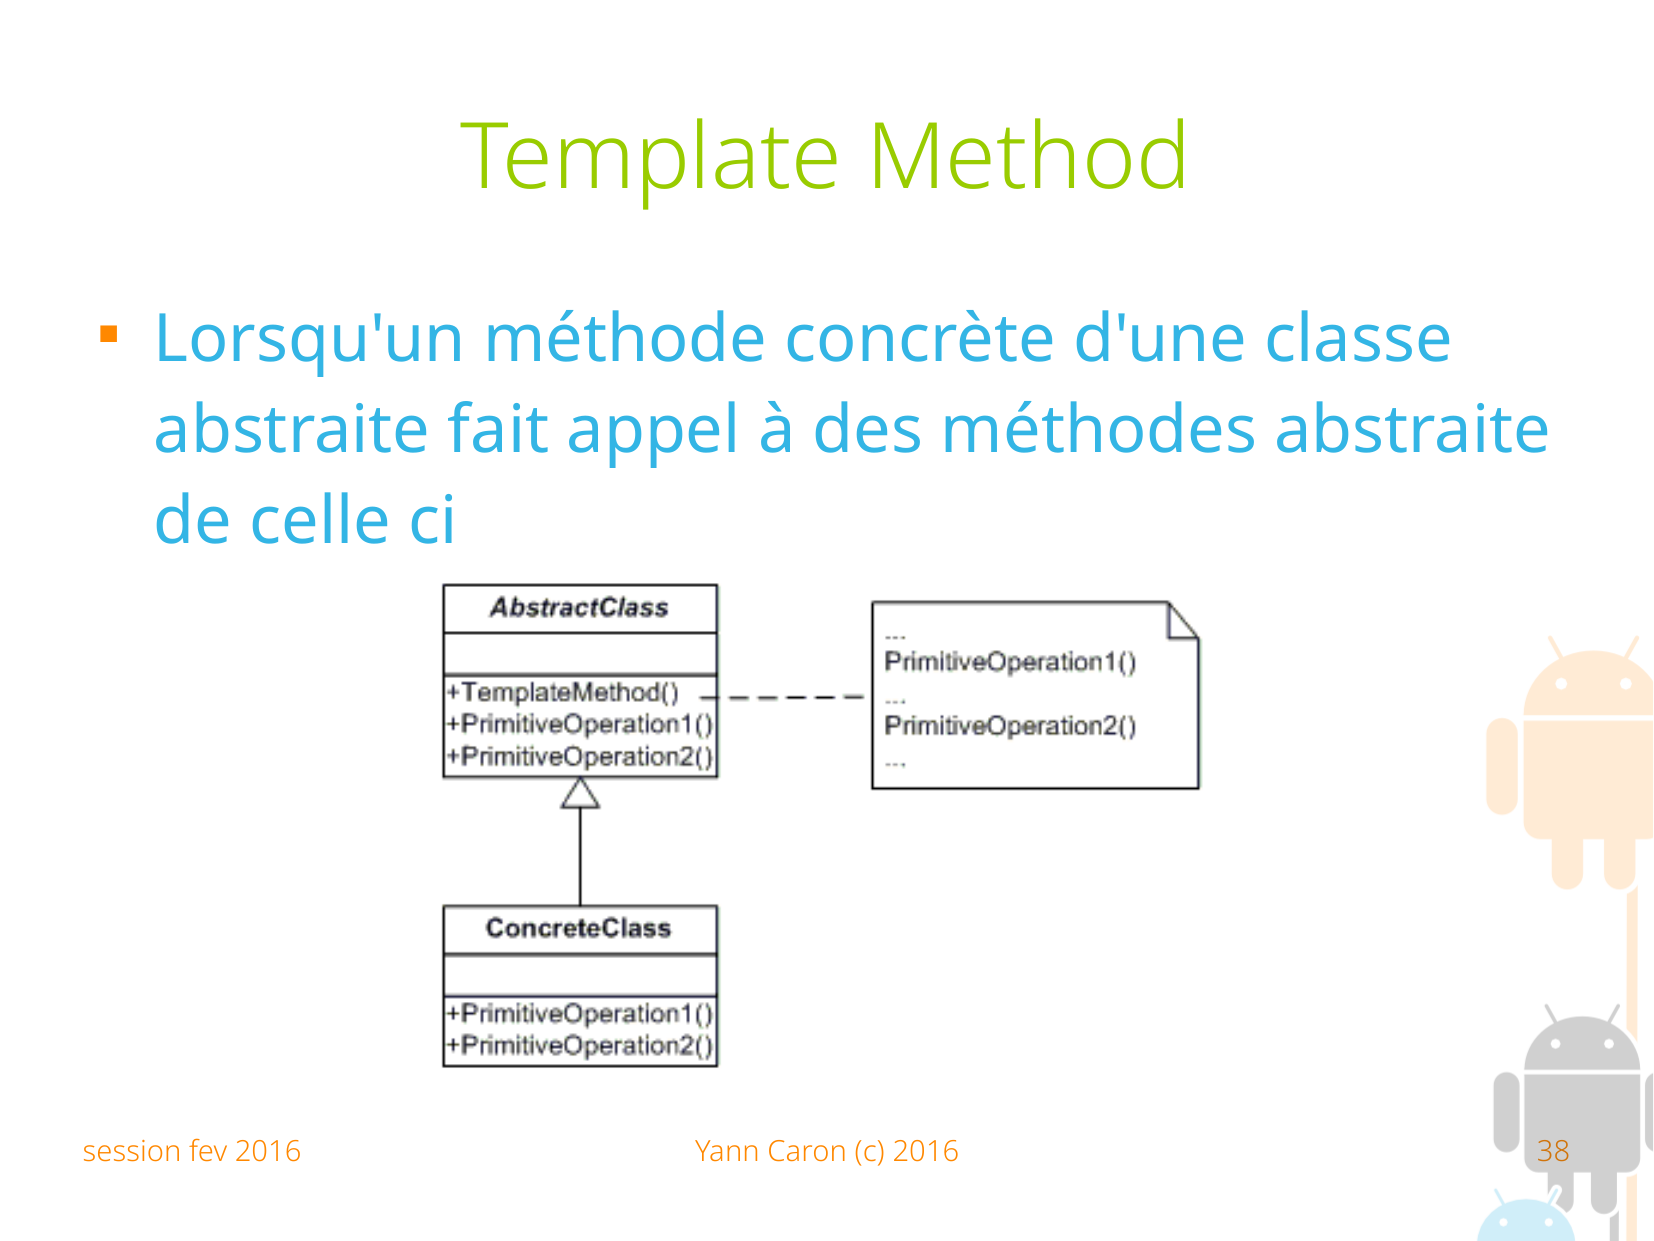

# Template Method
Lorsqu'un méthode concrète d'une classe abstraite fait appel à des méthodes abstraite de celle ci
session fev 2016
Yann Caron (c) 2016
38